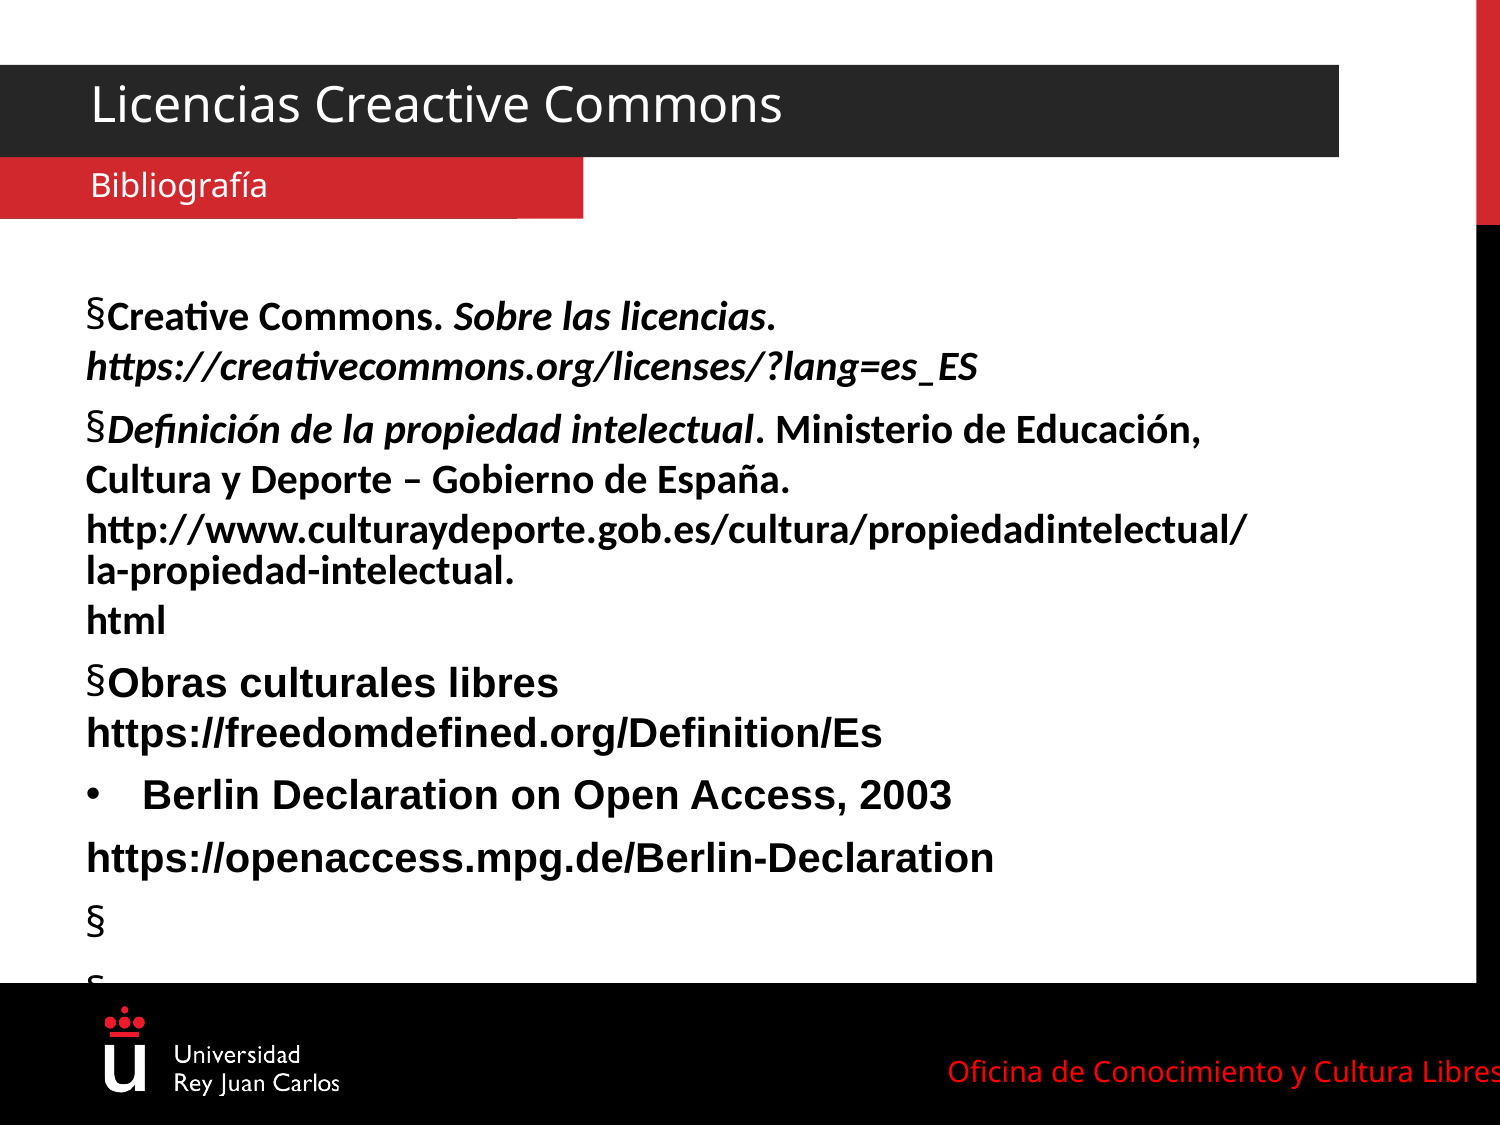

Licencias Creactive Commons
# 1. CAMPUS DE MÓSTOLES
	Subtítulo 1
	Bibliografía
Creative Commons. Sobre las licencias. https://creativecommons.org/licenses/?lang=es_ES
Definición de la propiedad intelectual. Ministerio de Educación, Cultura y Deporte – Gobierno de España. http://www.culturaydeporte.gob.es/cultura/propiedadintelectual/la-propiedad-intelectual.html
Obras culturales libres https://freedomdefined.org/Definition/Es
Berlin Declaration on Open Access, 2003
https://openaccess.mpg.de/Berlin-Declaration
Oficina de Conocimiento y Cultura Libres